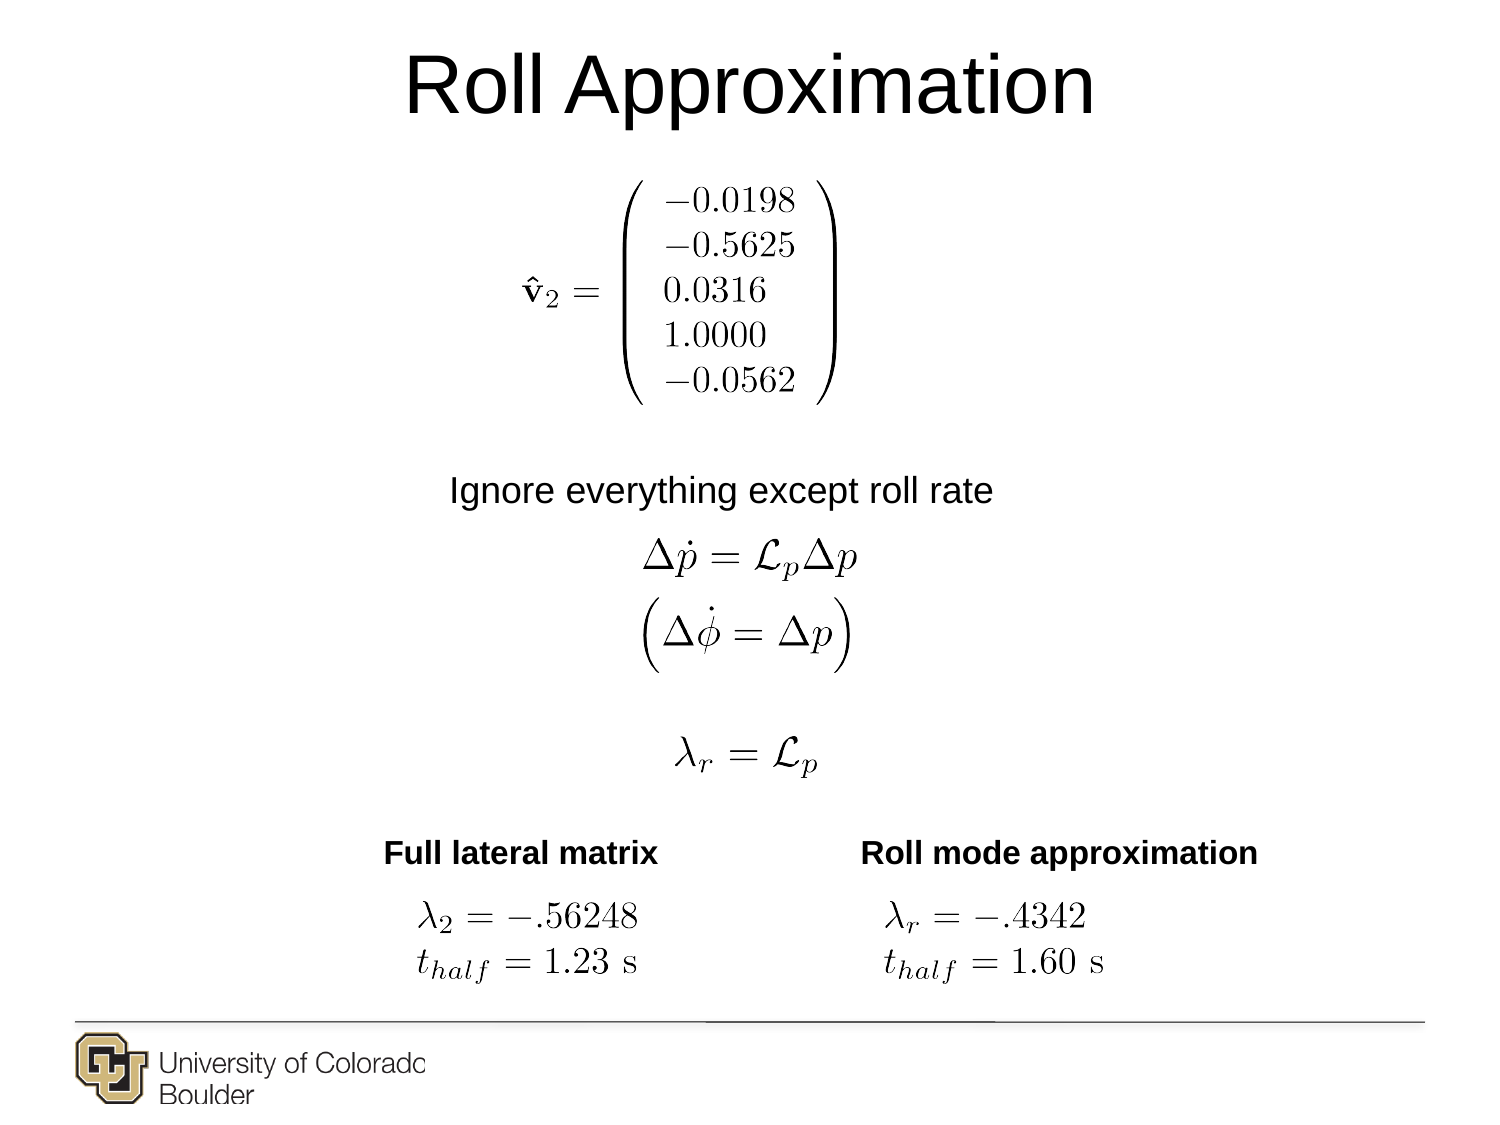

# Roll Approximation
Ignore everything except roll rate
Full lateral matrix
Roll mode approximation